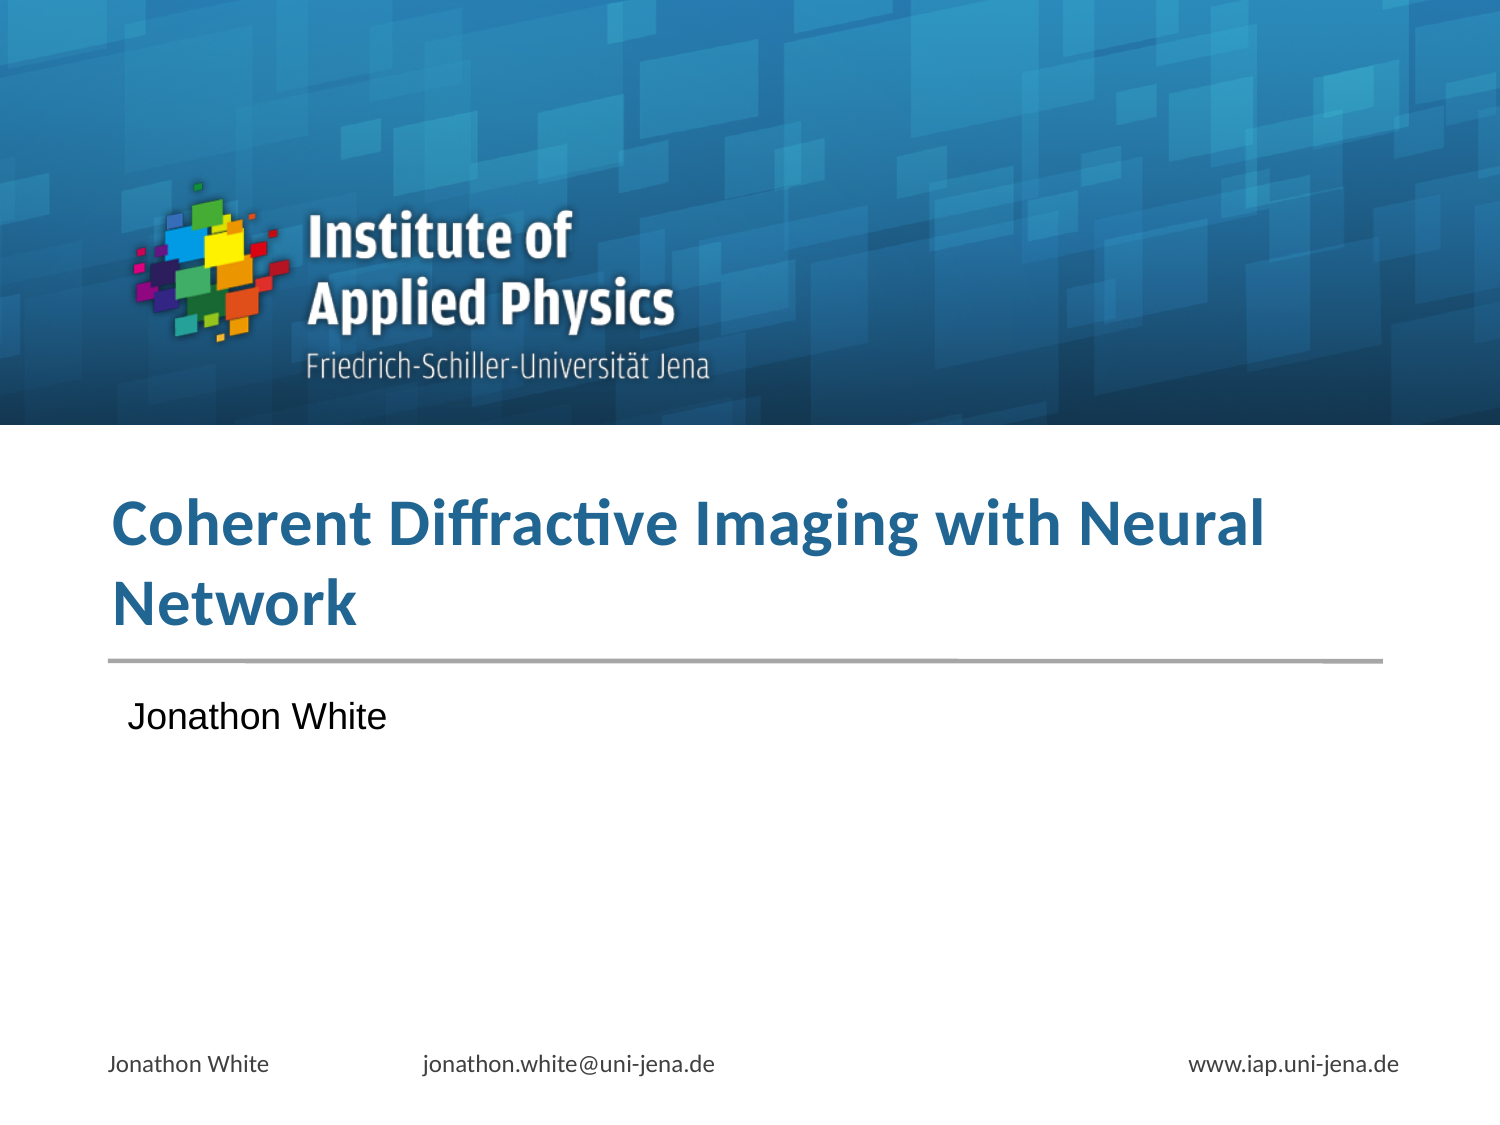

# Coherent Diffractive Imaging with Neural Network
Jonathon White
jonathon.white@uni-jena.de
Jonathon White